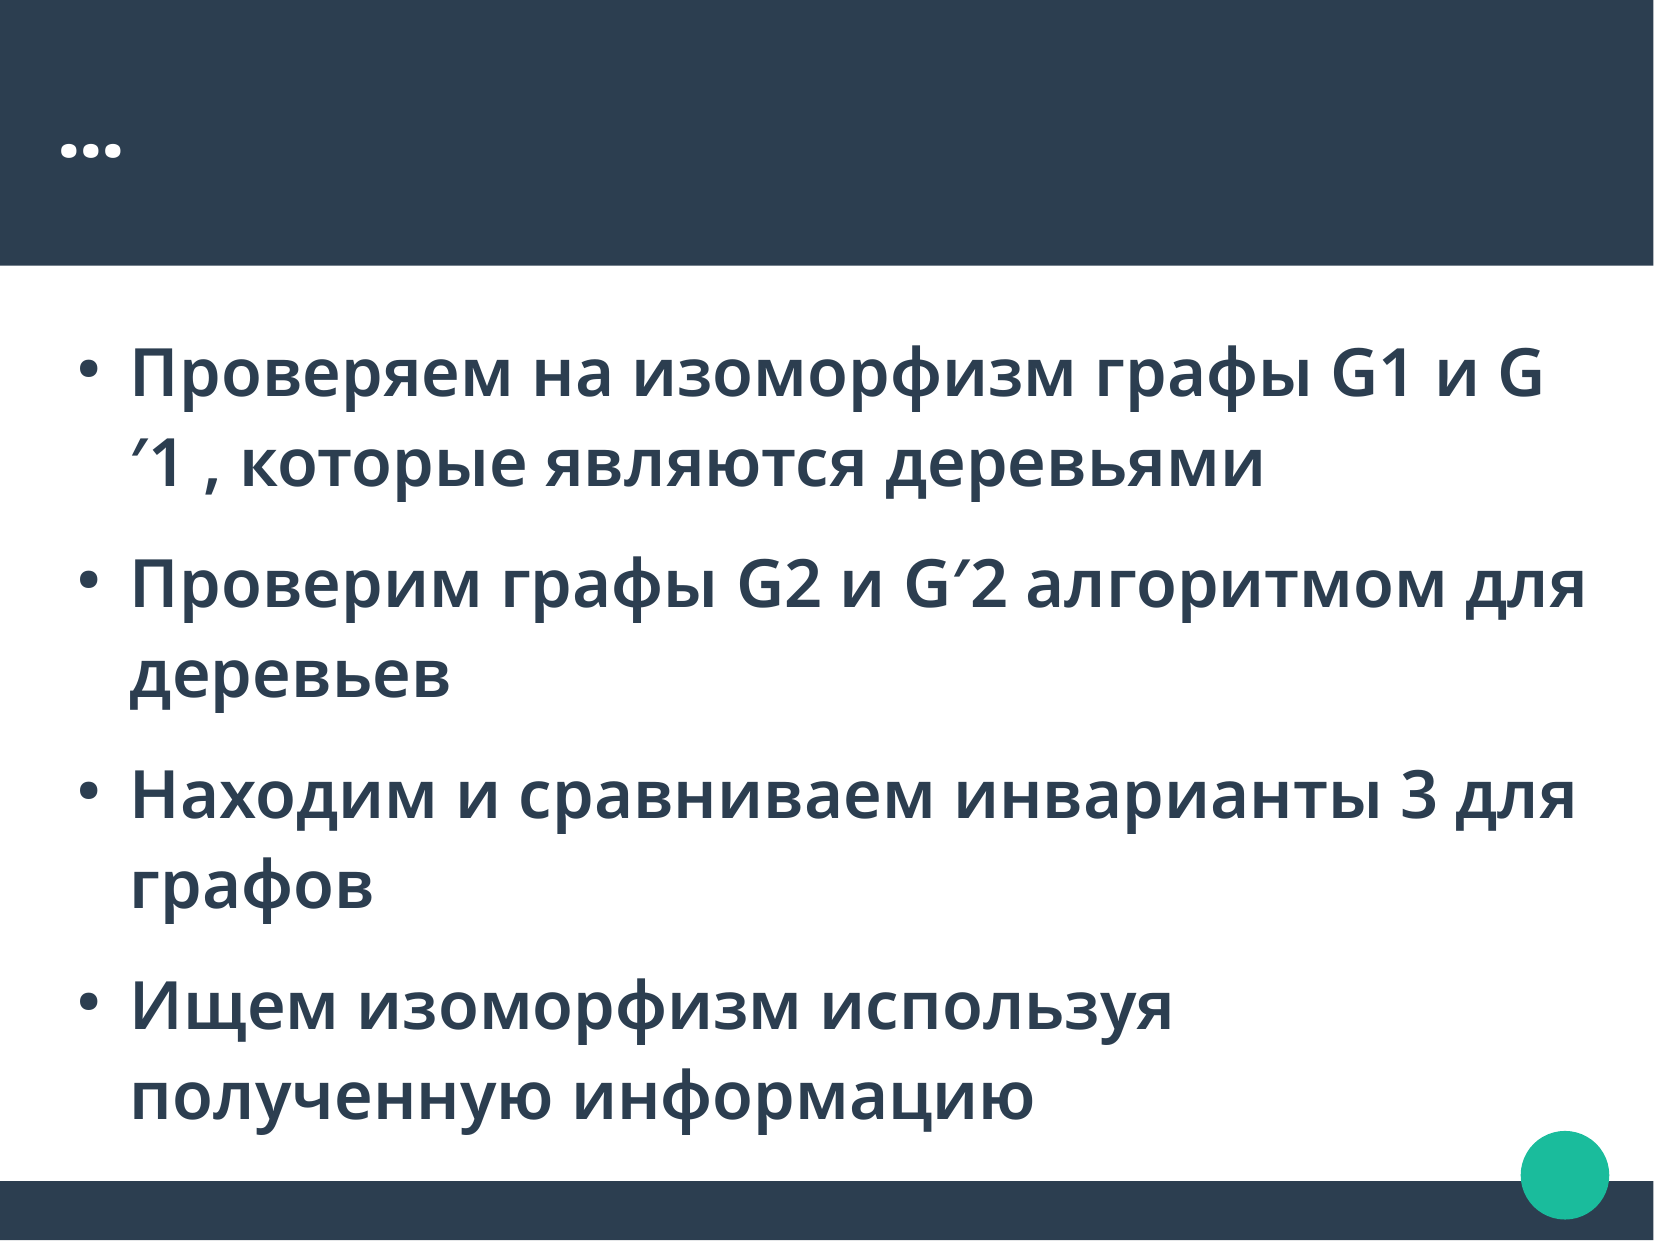

# ...
Проверяем на изоморфизм графы G1 и G′1 , которые являются деревьями
Проверим графы G2 и G′2 алгоритмом для деревьев
Находим и сравниваем инварианты 3 для графов
Ищем изоморфизм используя полученную информацию